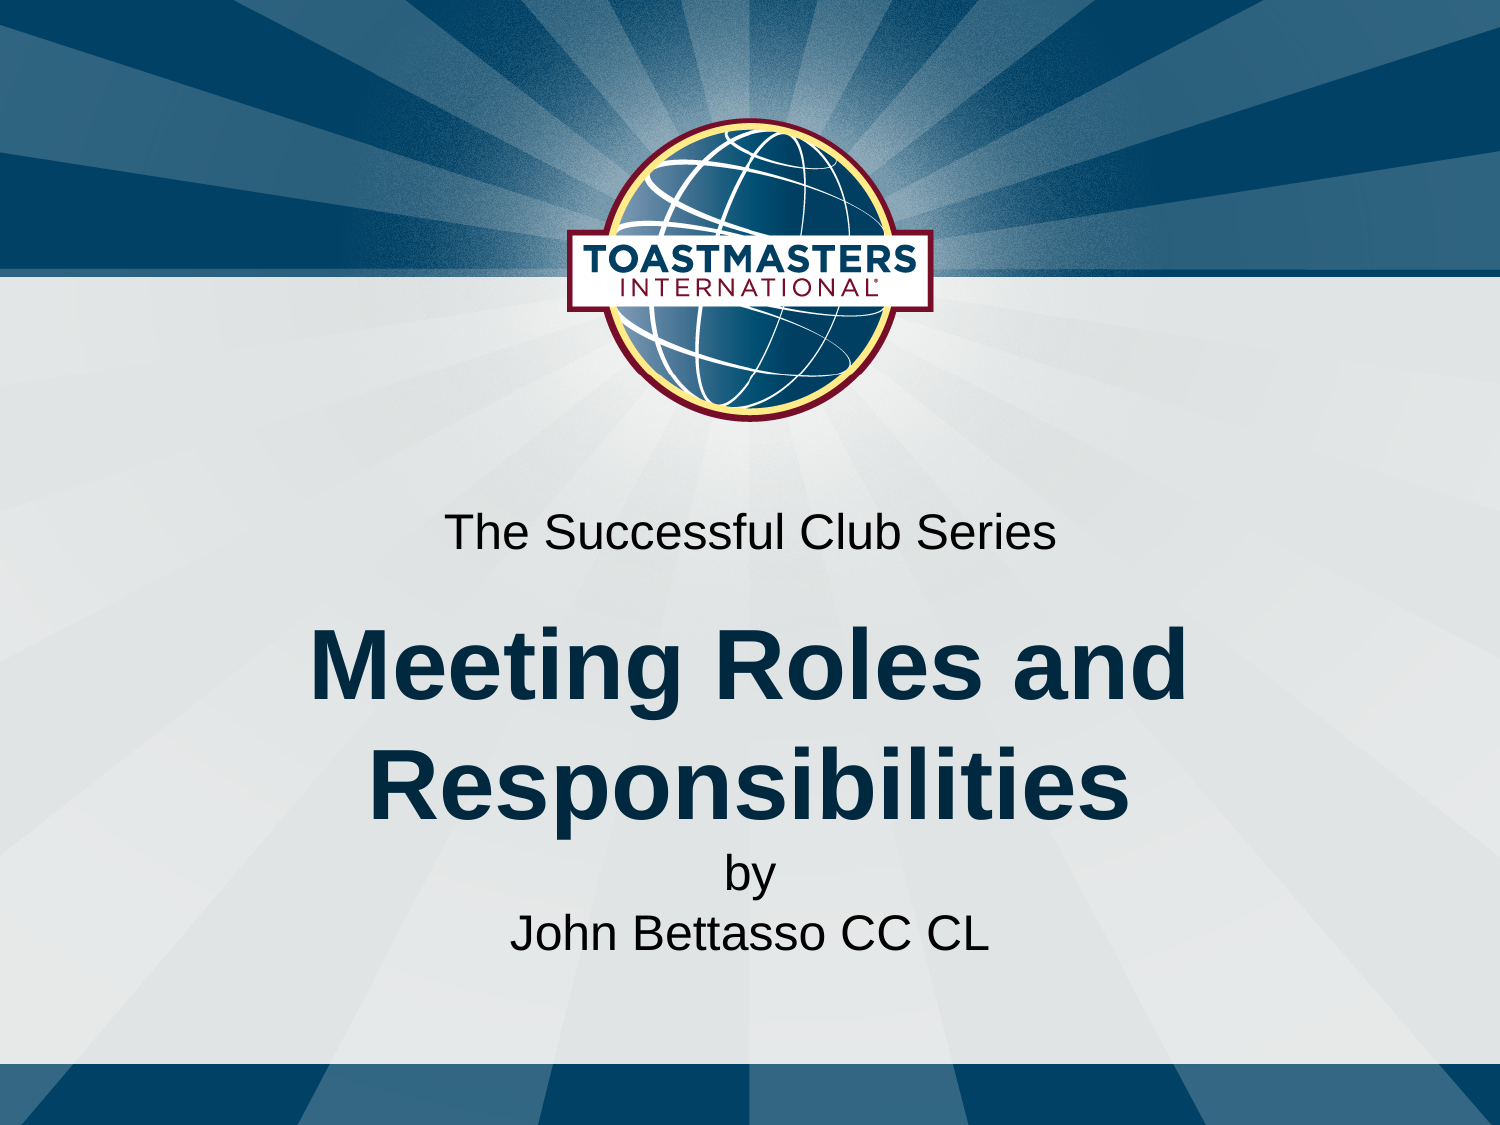

The Successful Club Series
Meeting Roles and
Responsibilities
by
John Bettasso CC CL